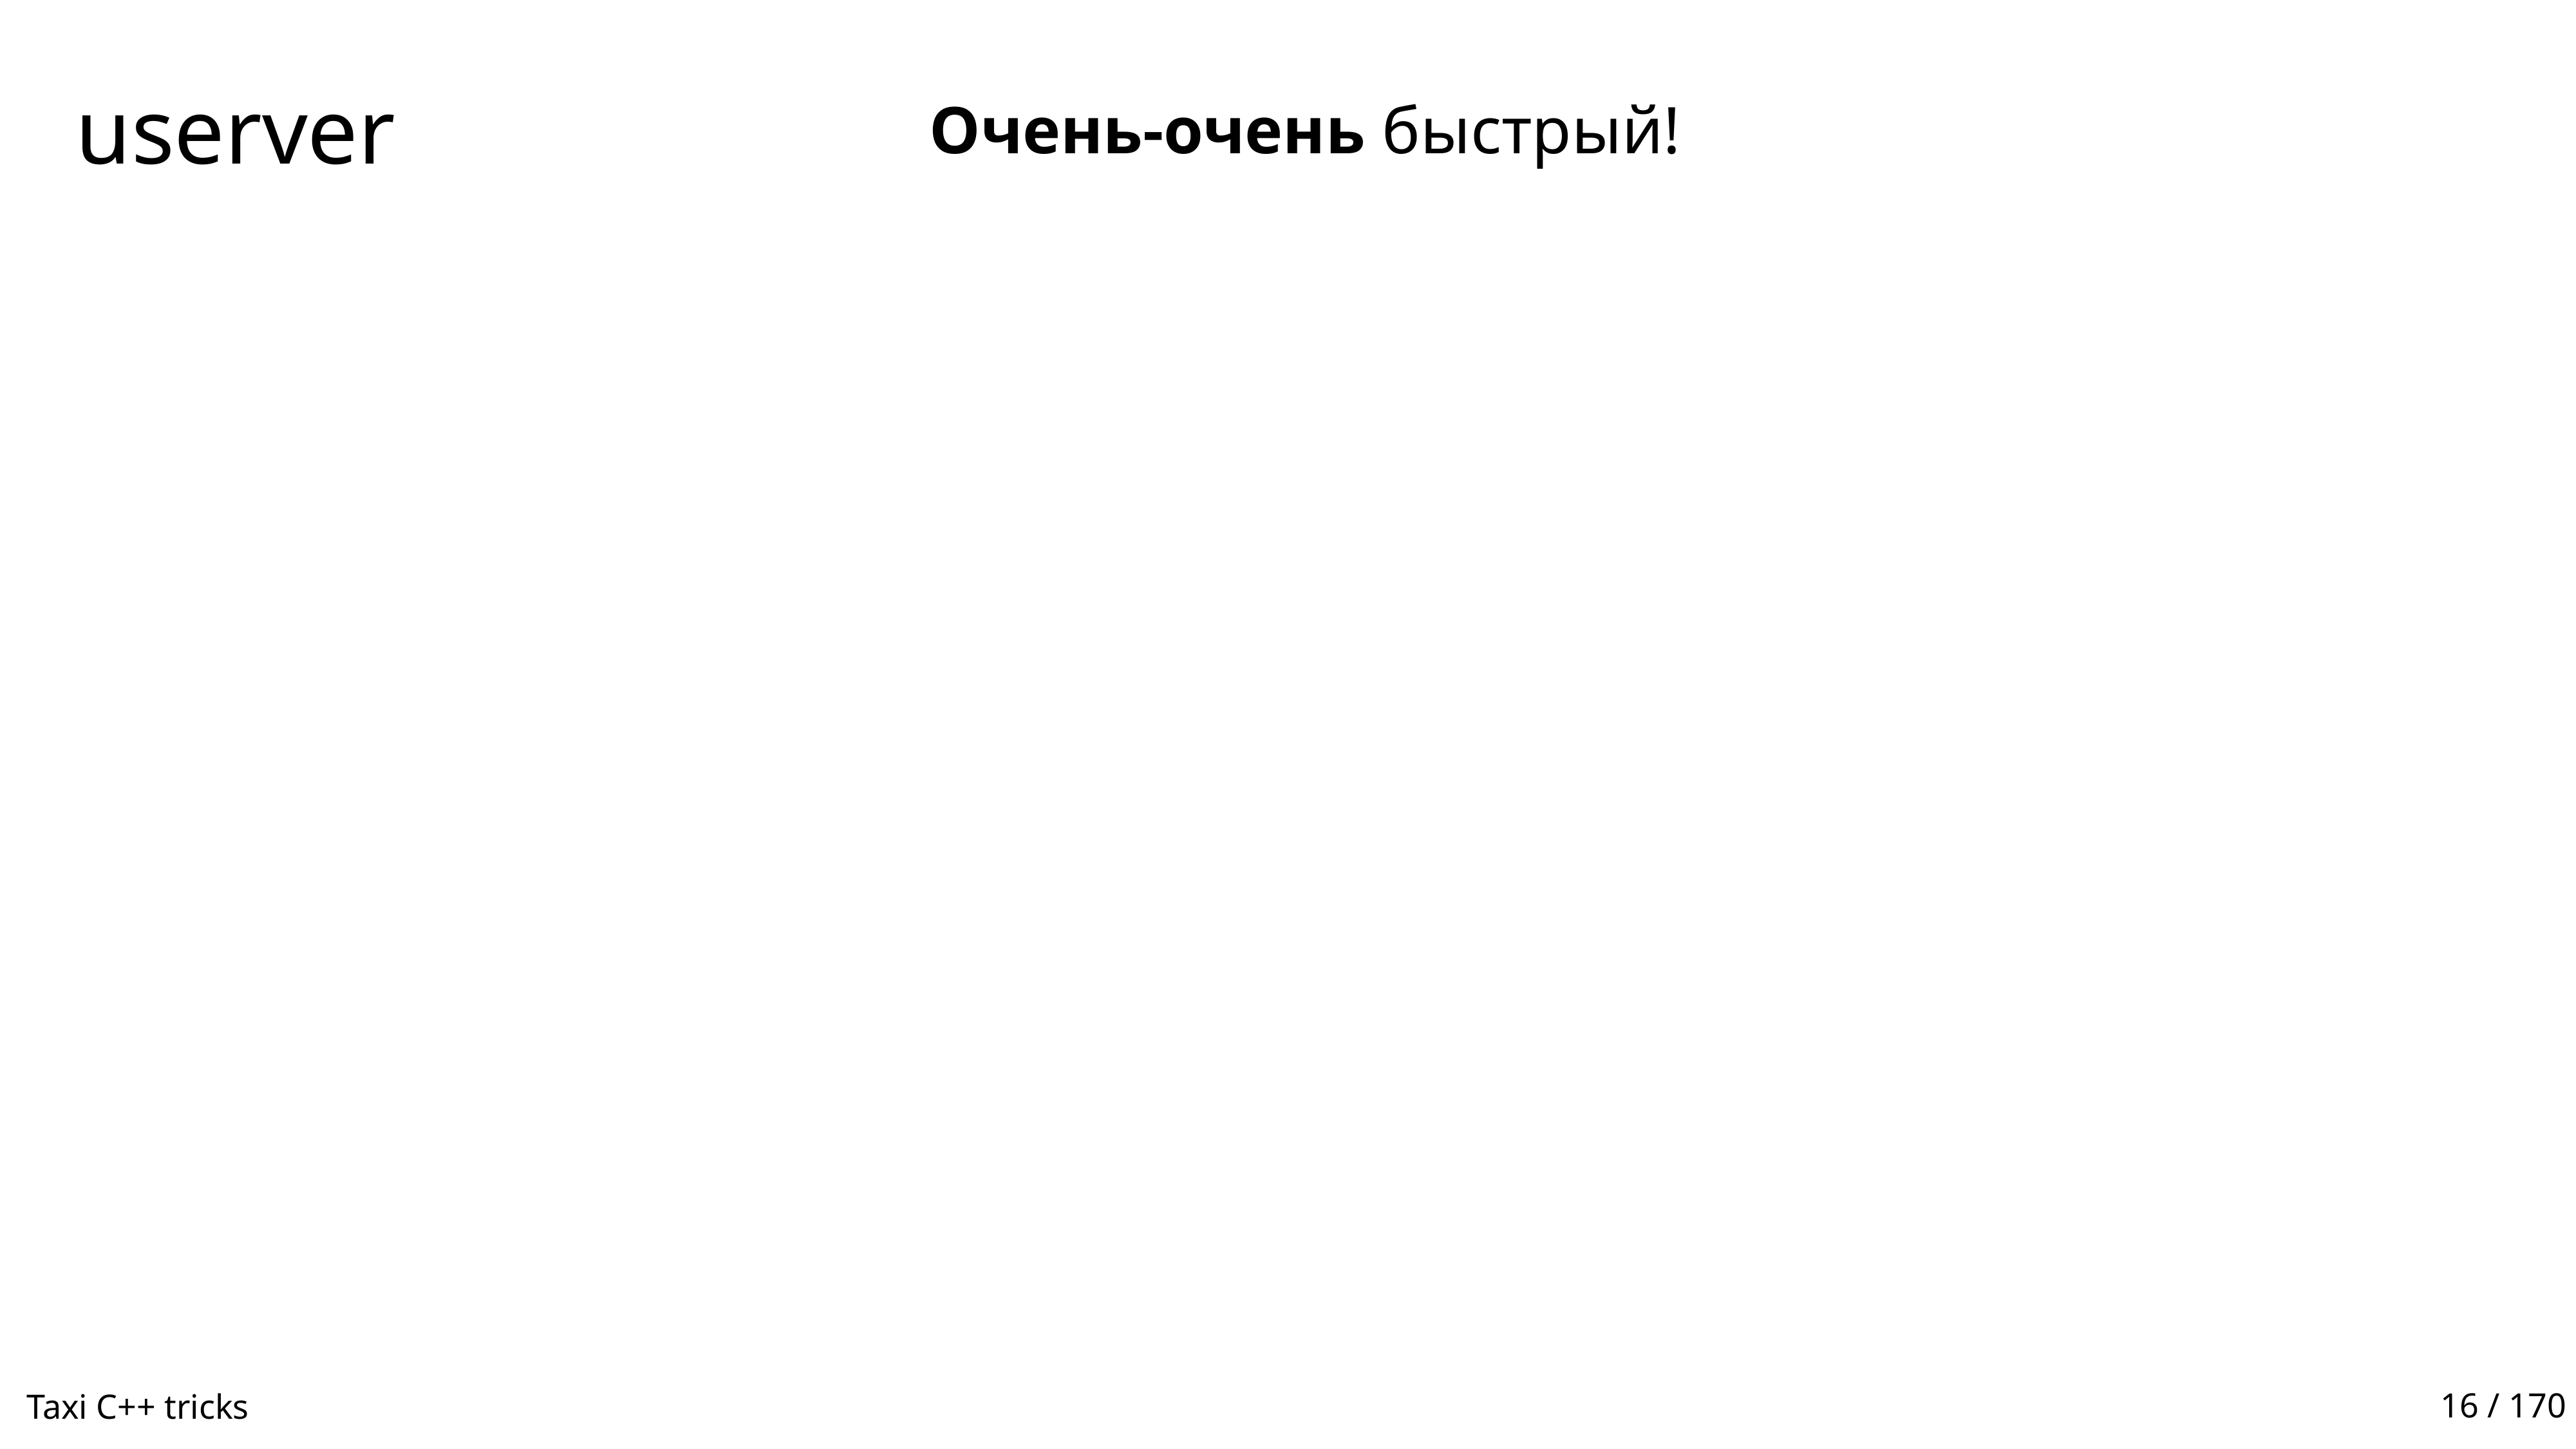

# userver
Очень-очень быстрый!
Taxi C++ tricks